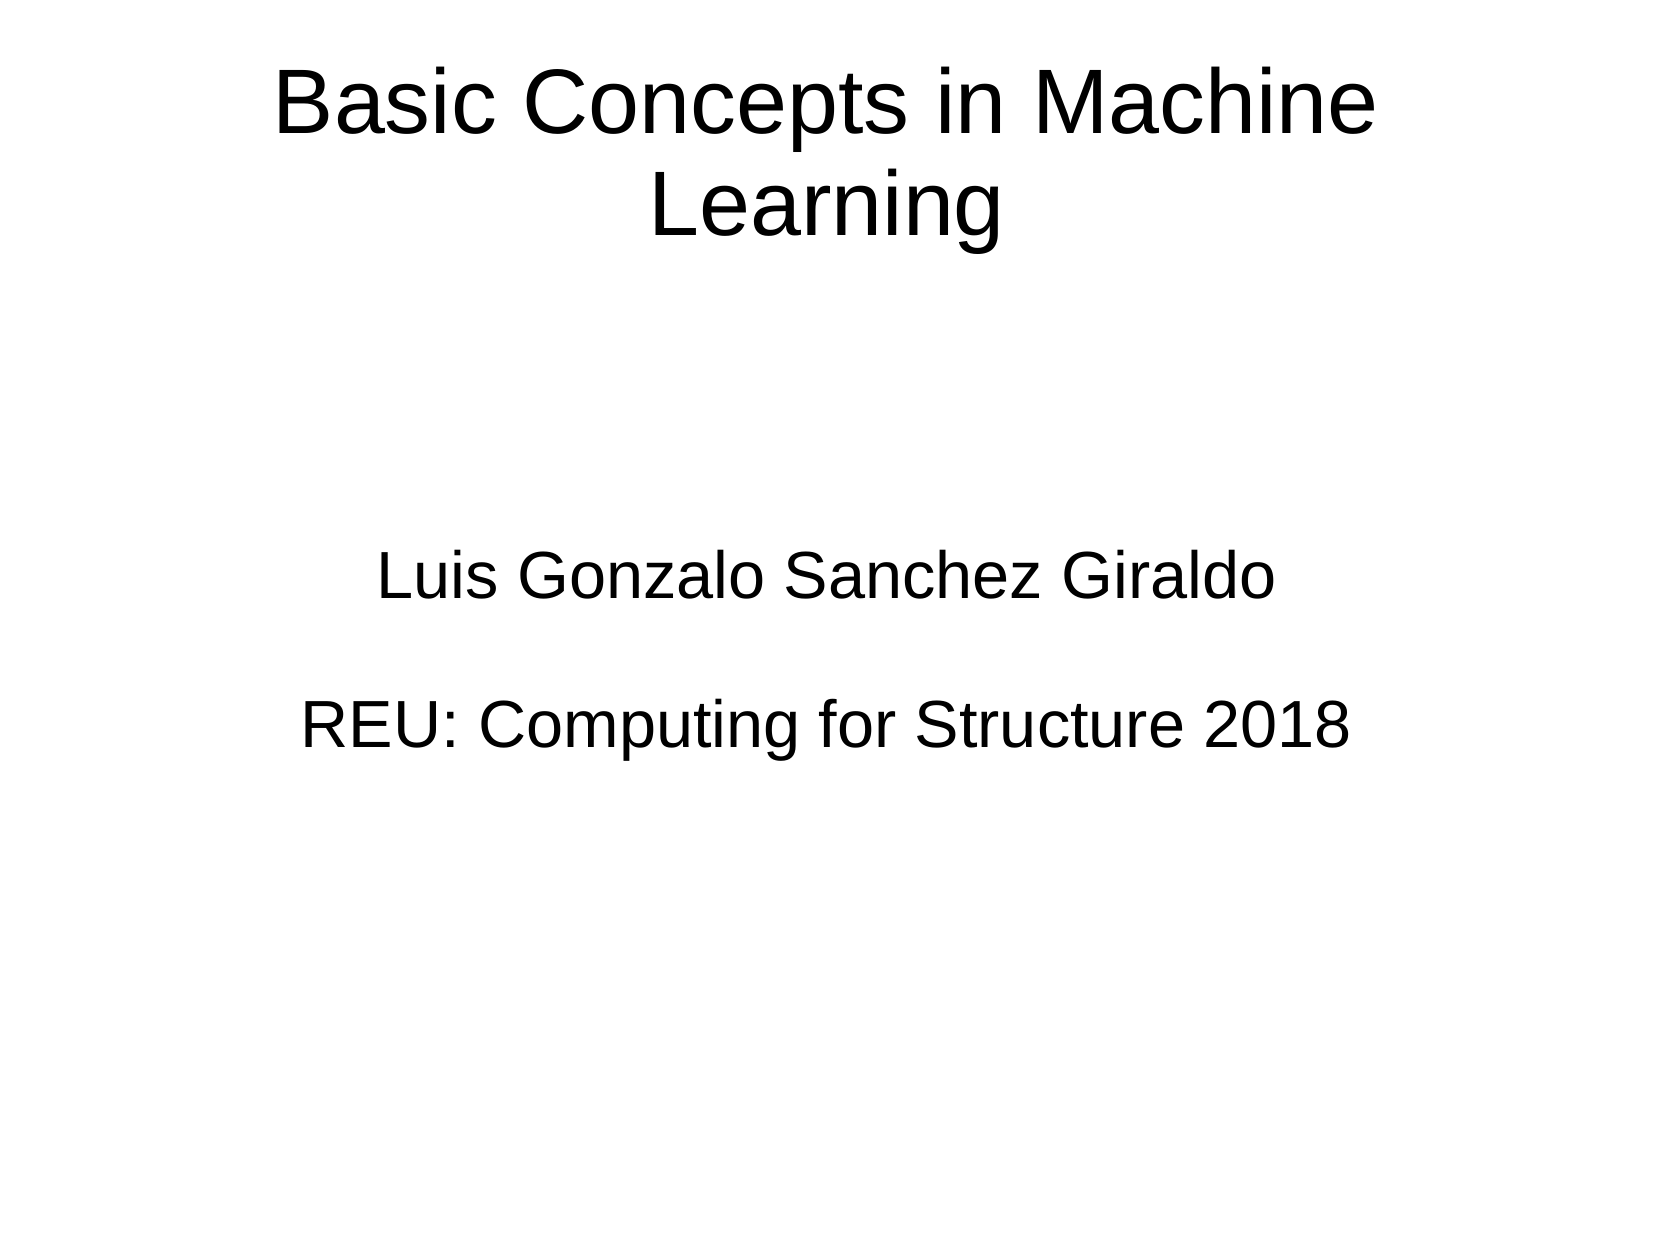

# Basic Concepts in Machine Learning
Luis Gonzalo Sanchez Giraldo
REU: Computing for Structure 2018